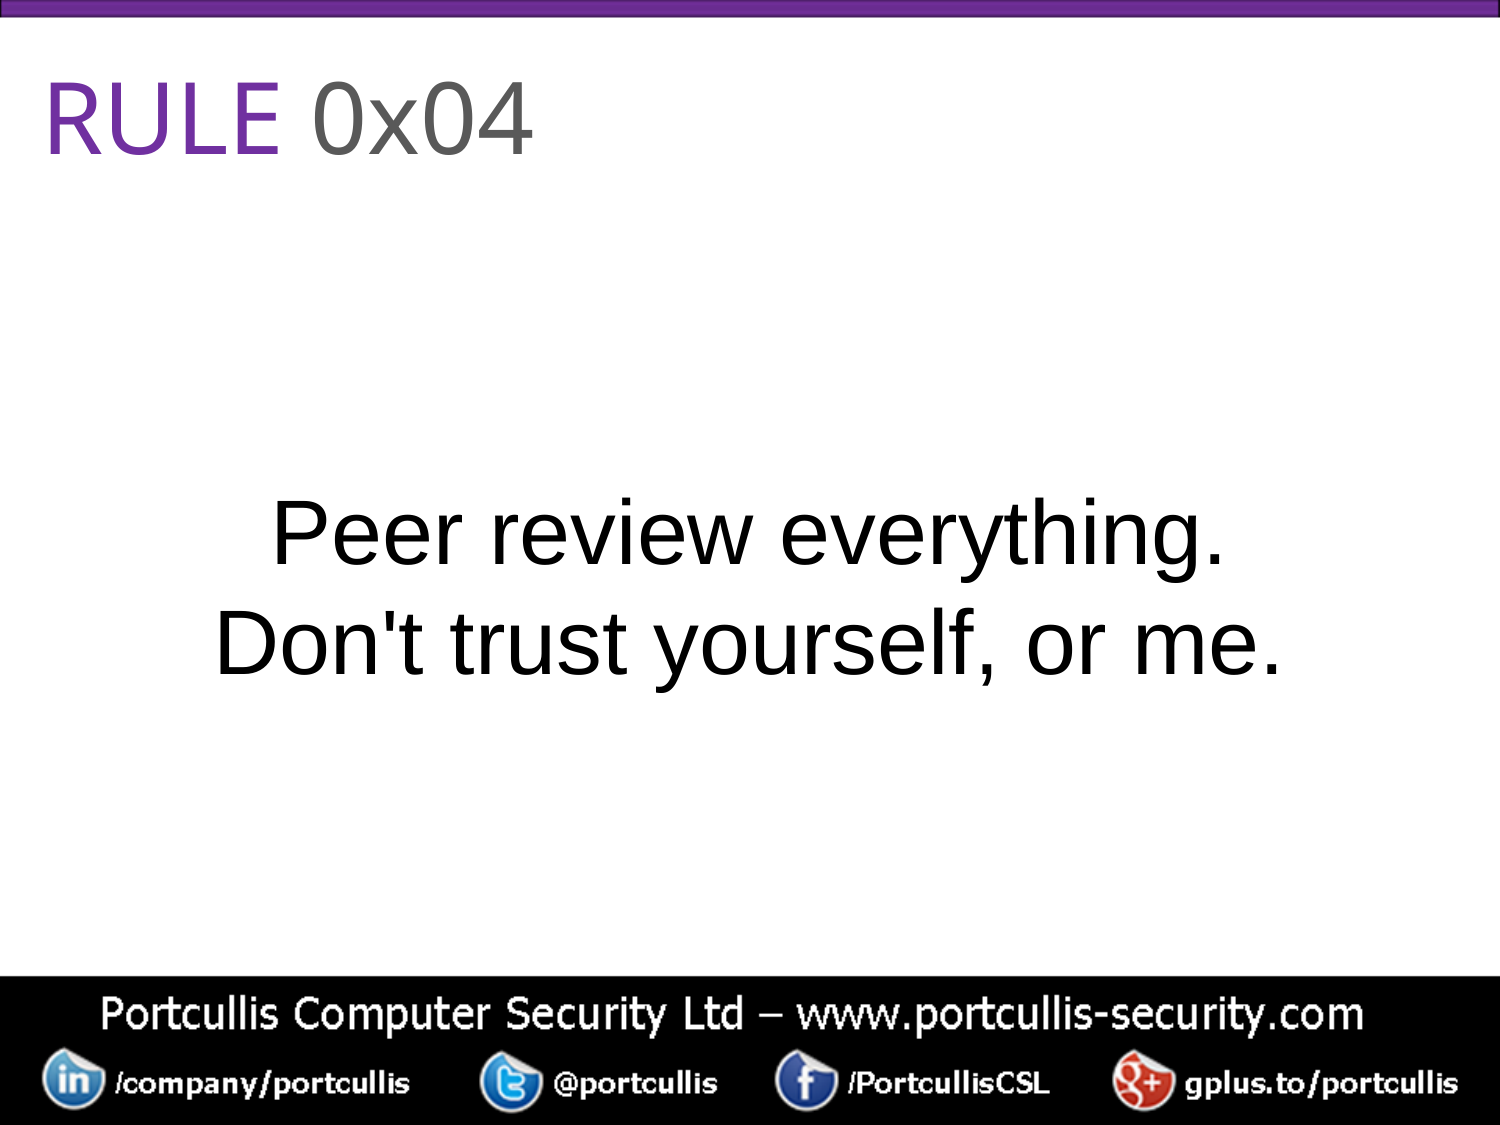

# RULE 0x04
Peer review everything.
Don't trust yourself, or me.